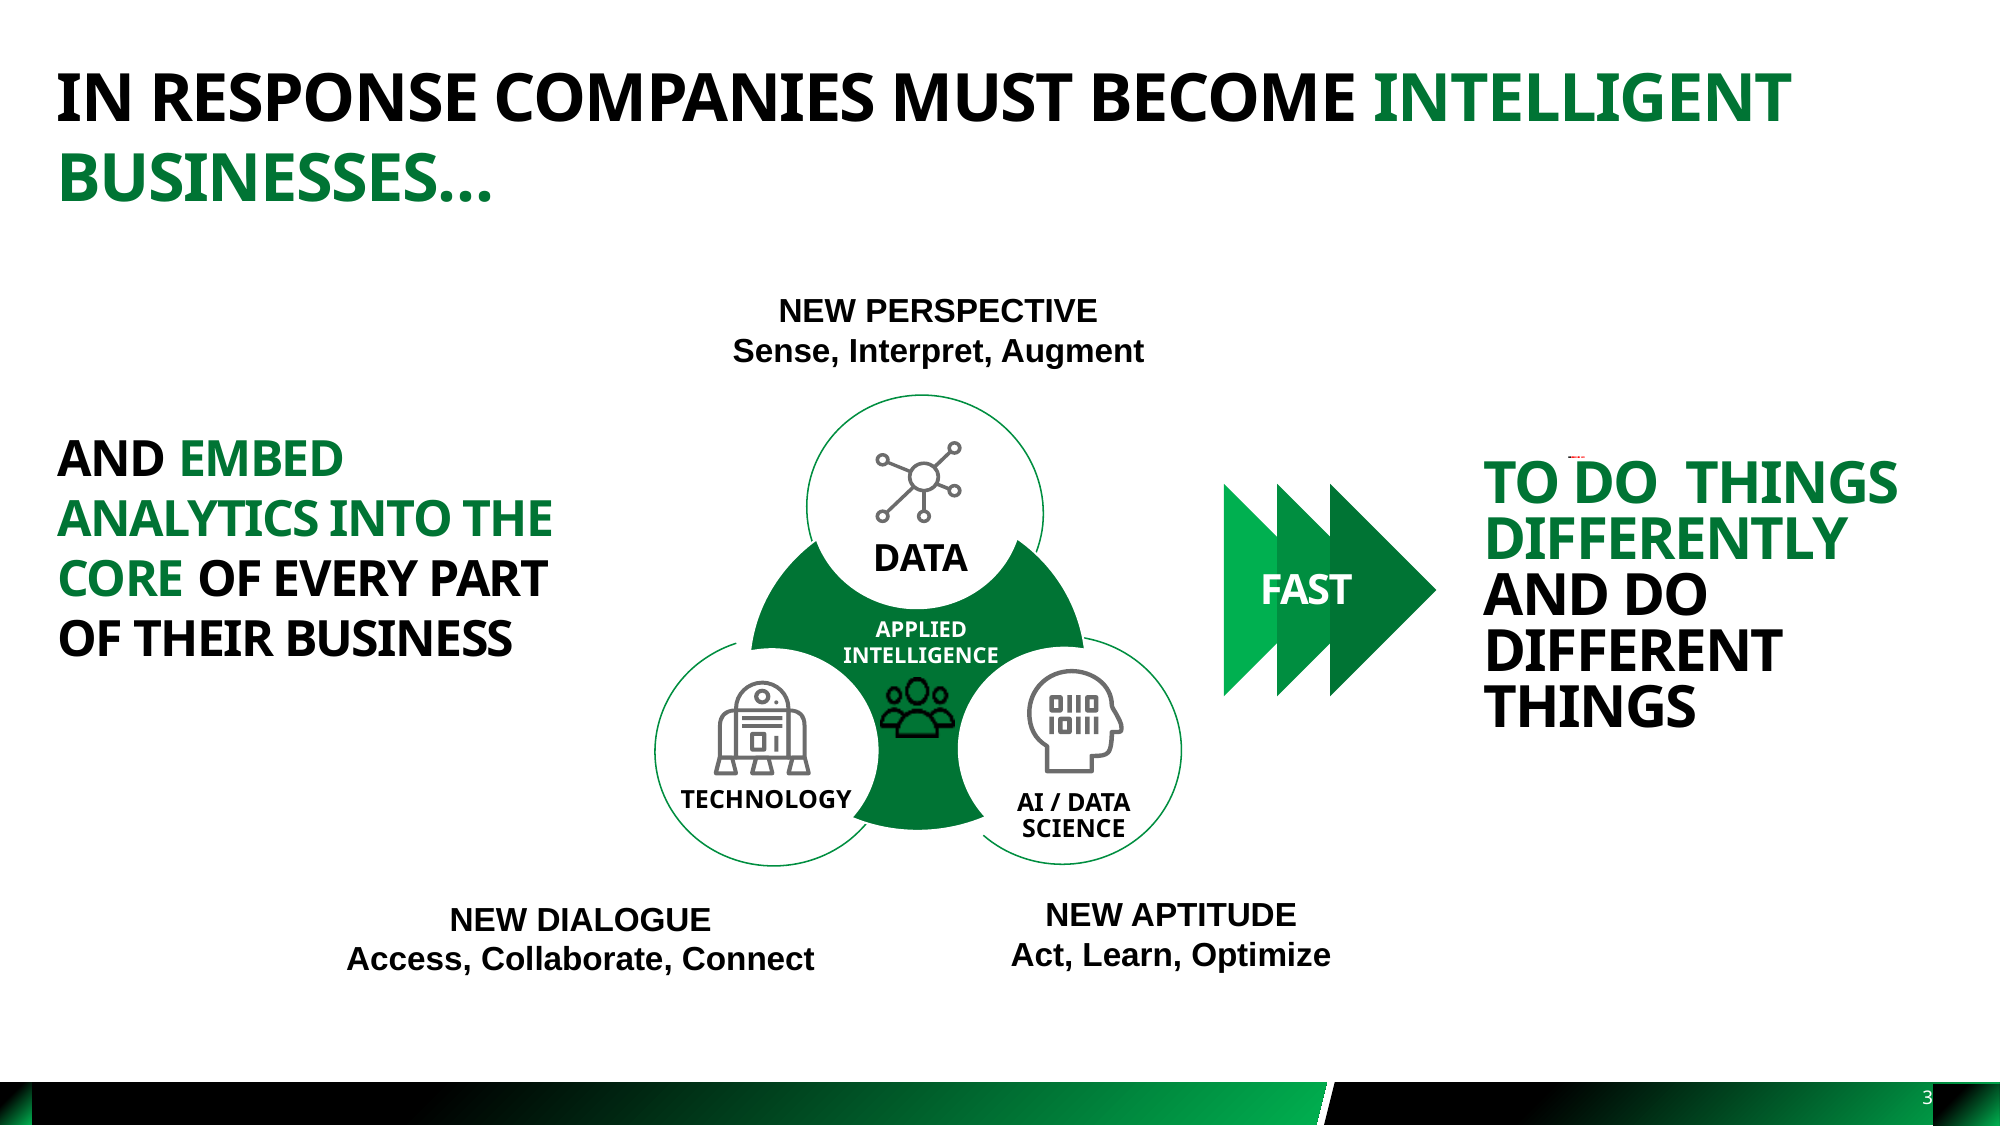

# IN RESPONSE COMPANIES MUST BECOME INTELLIGENT BUSINESSES…
NEW PERSPECTIVE
Sense, Interpret, Augment
AND EMBED ANALYTICS INTO THE CORE OF EVERY PART OF THEIR BUSINESS
TO DO THINGS DIFFERENTLY AND DO
TO DO THINGS DIFFERENTLY AND DO DIFFERENT
THINGS
DATA
FAST
APPLIED
INTELLIGENCE
TECHNOLOGY
AI / DATA SCIENCE
NEW APTITUDE
Act, Learn, Optimize
NEW DIALOGUE
Access, Collaborate, Connect